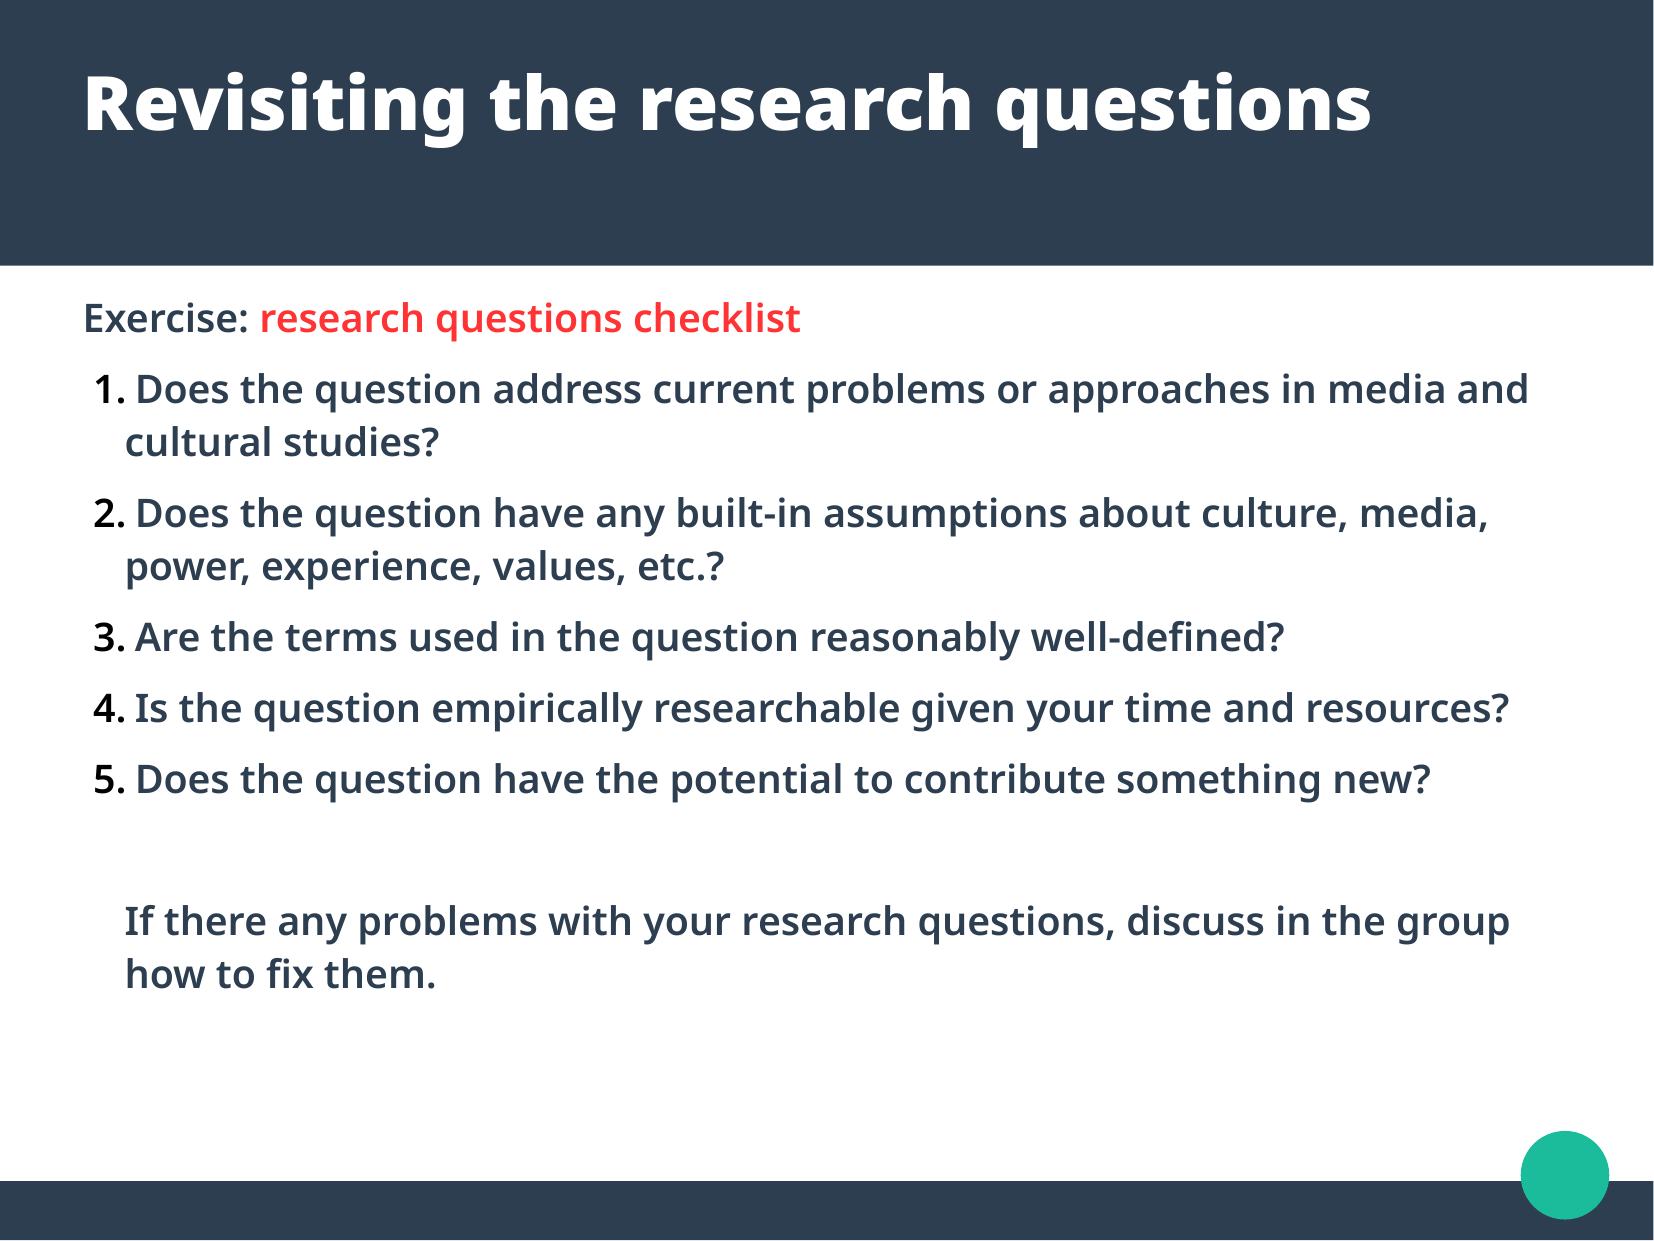

# Revisiting the research questions
Exercise: research questions checklist
 Does the question address current problems or approaches in media and cultural studies?
 Does the question have any built-in assumptions about culture, media, power, experience, values, etc.?
 Are the terms used in the question reasonably well-defined?
 Is the question empirically researchable given your time and resources?
 Does the question have the potential to contribute something new?
If there any problems with your research questions, discuss in the group how to fix them.